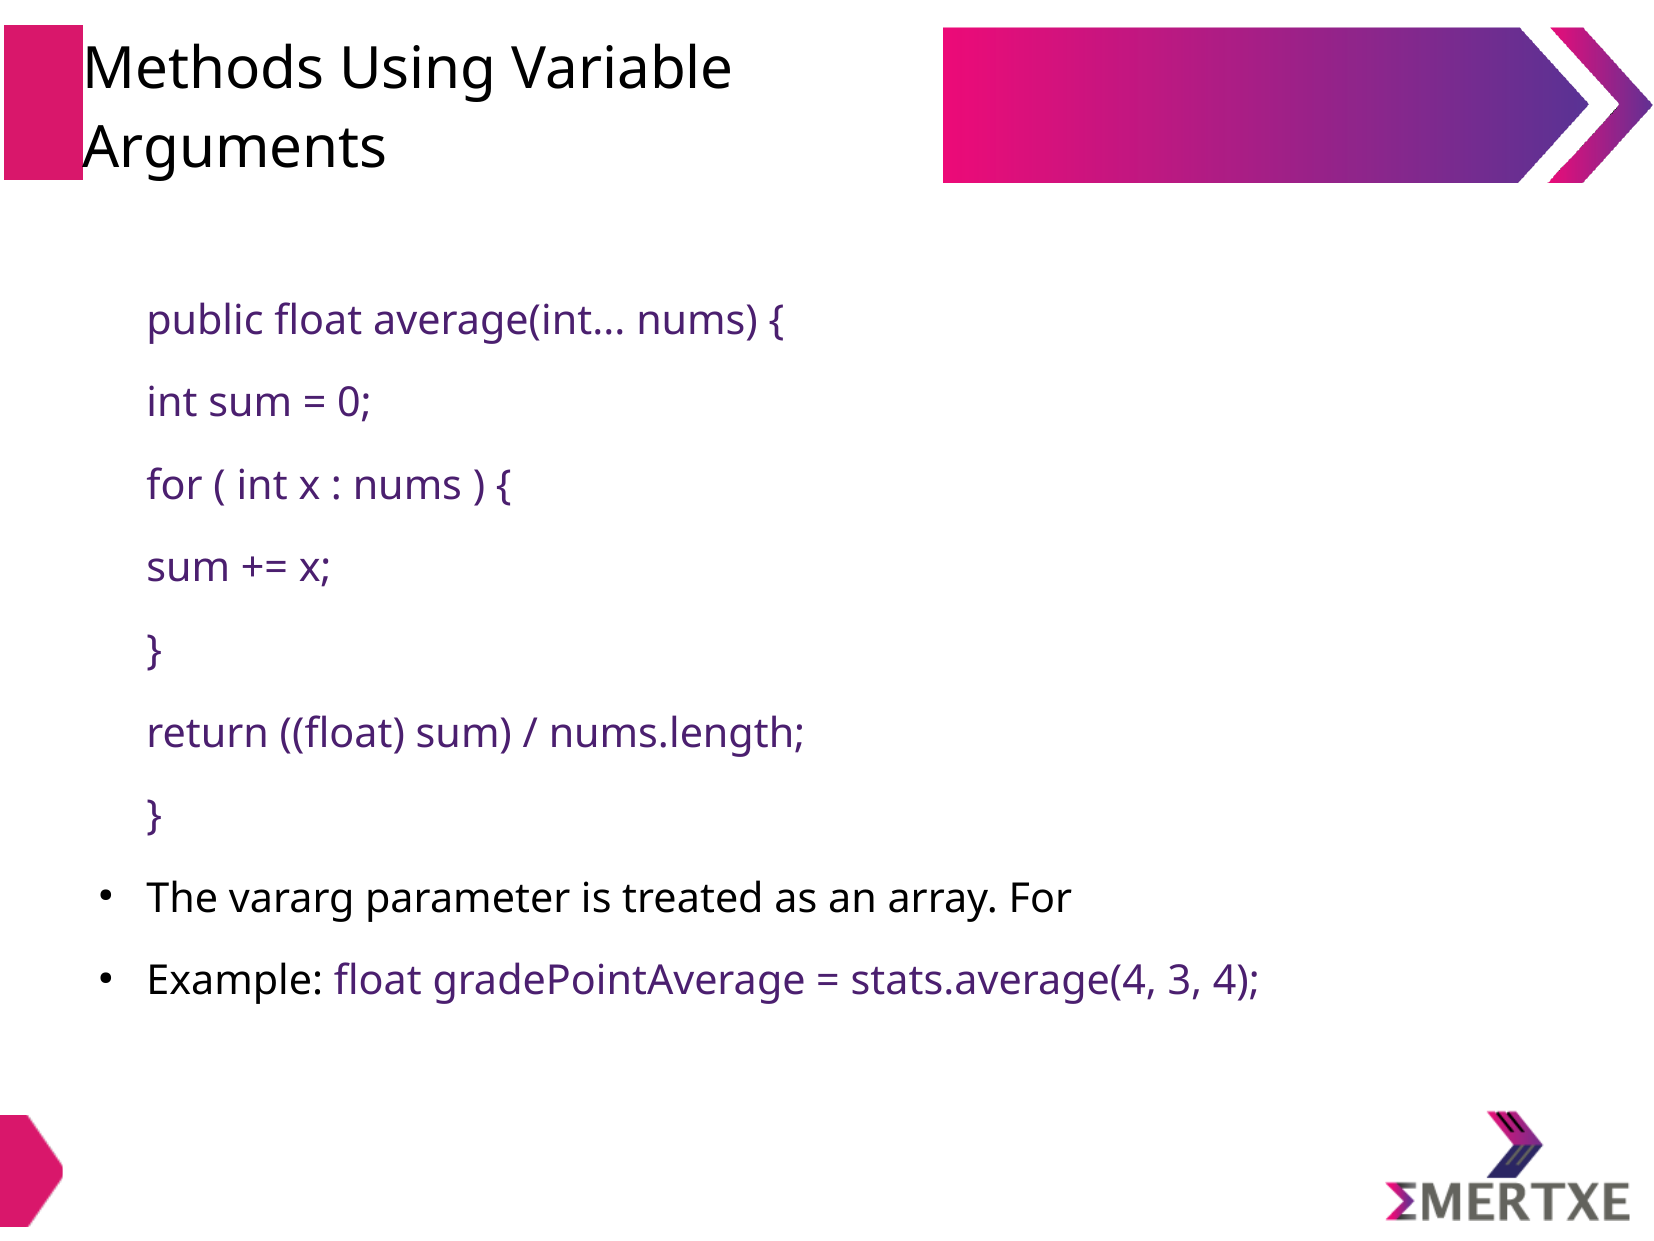

# Methods Using Variable Arguments
public float average(int... nums) {
int sum = 0;
for ( int x : nums ) {
sum += x;
}
return ((float) sum) / nums.length;
}
The vararg parameter is treated as an array. For
Example: float gradePointAverage = stats.average(4, 3, 4);